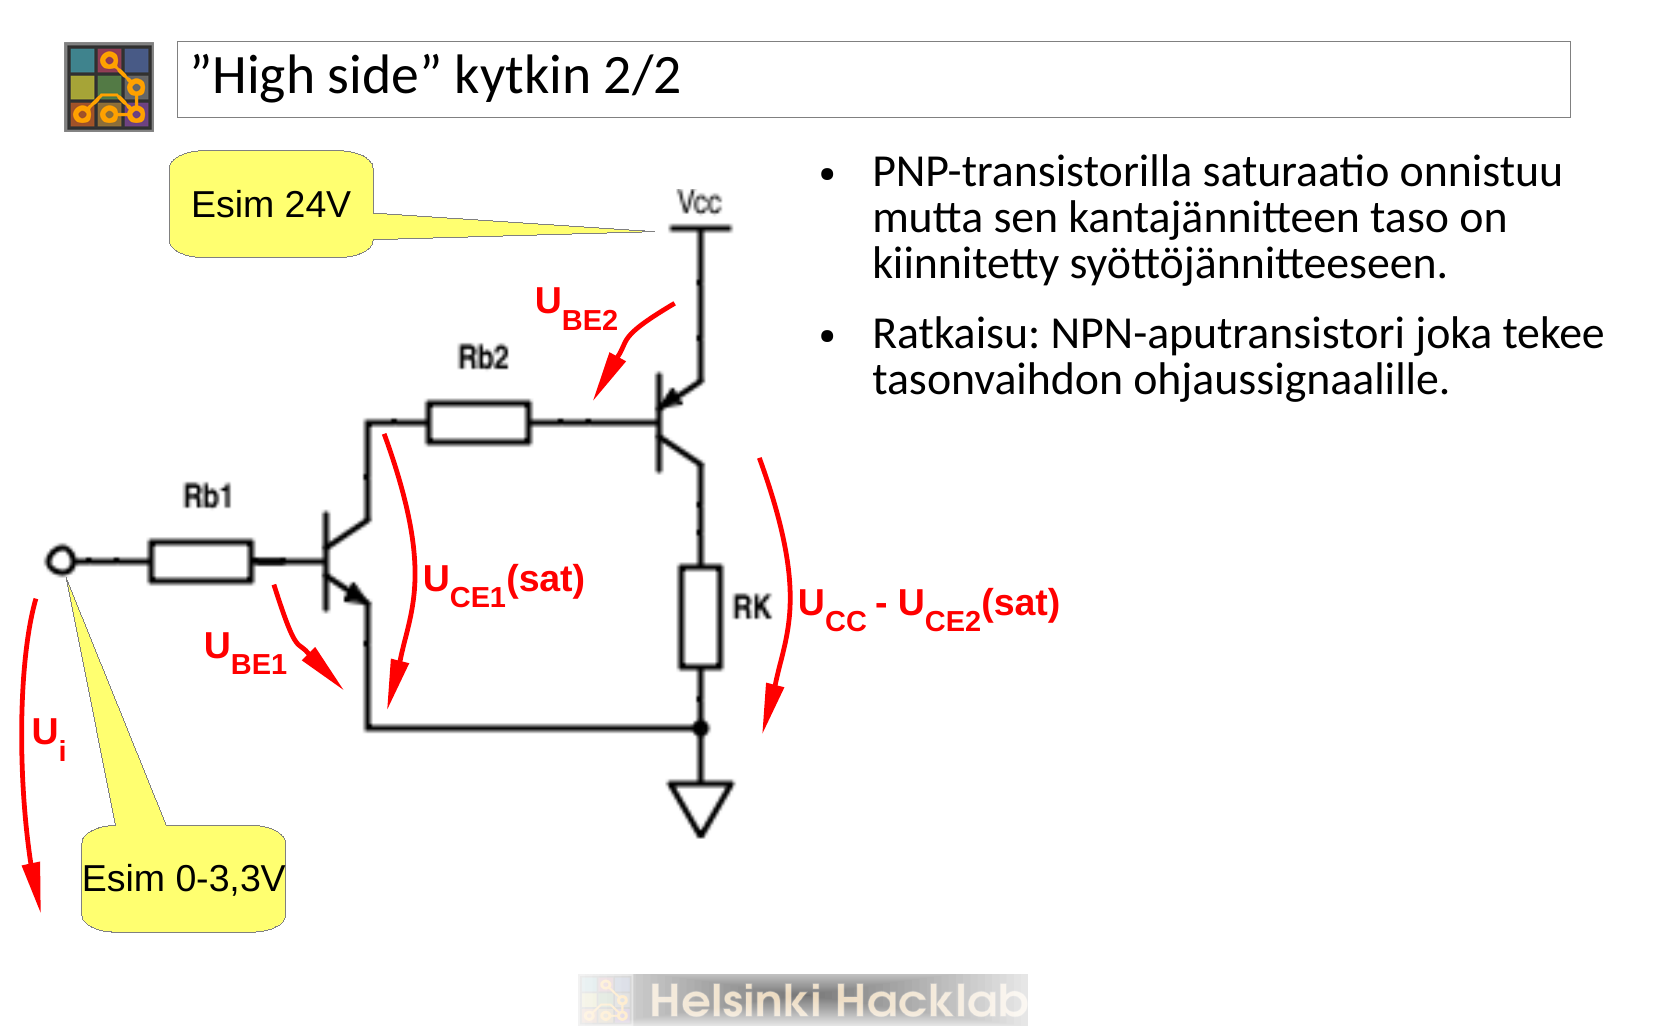

# ”High side” kytkin 2/2
Esim 24V
PNP-transistorilla saturaatio onnistuu mutta sen kantajännitteen taso on kiinnitetty syöttöjännitteeseen.
Ratkaisu: NPN-aputransistori joka tekee tasonvaihdon ohjaussignaalille.
UBE2
UCE1(sat)
UCC - UCE2(sat)
UBE1
Ui
Esim 0-3,3V